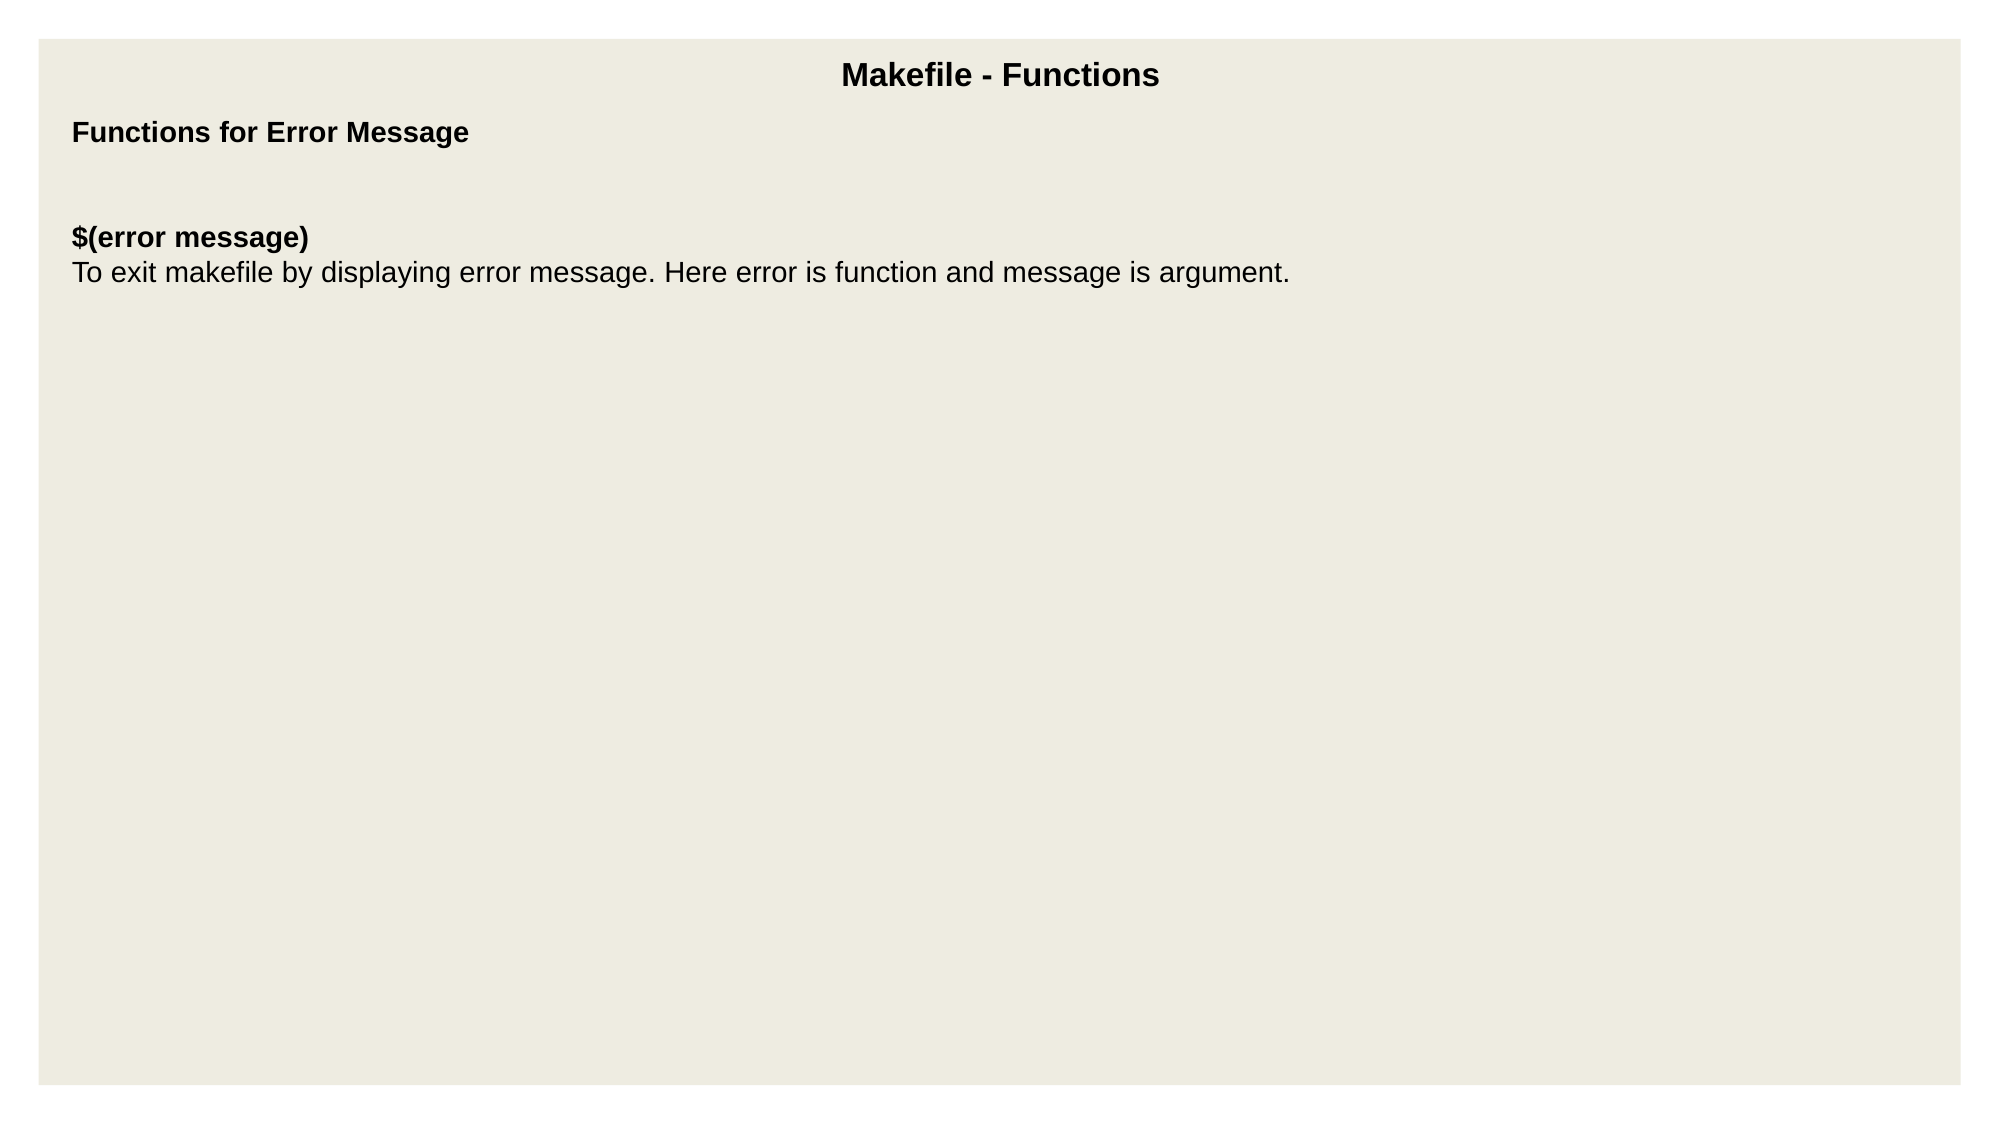

Makefile - Functions
Functions for Error Message
$(error message)
To exit makefile by displaying error message. Here error is function and message is argument.